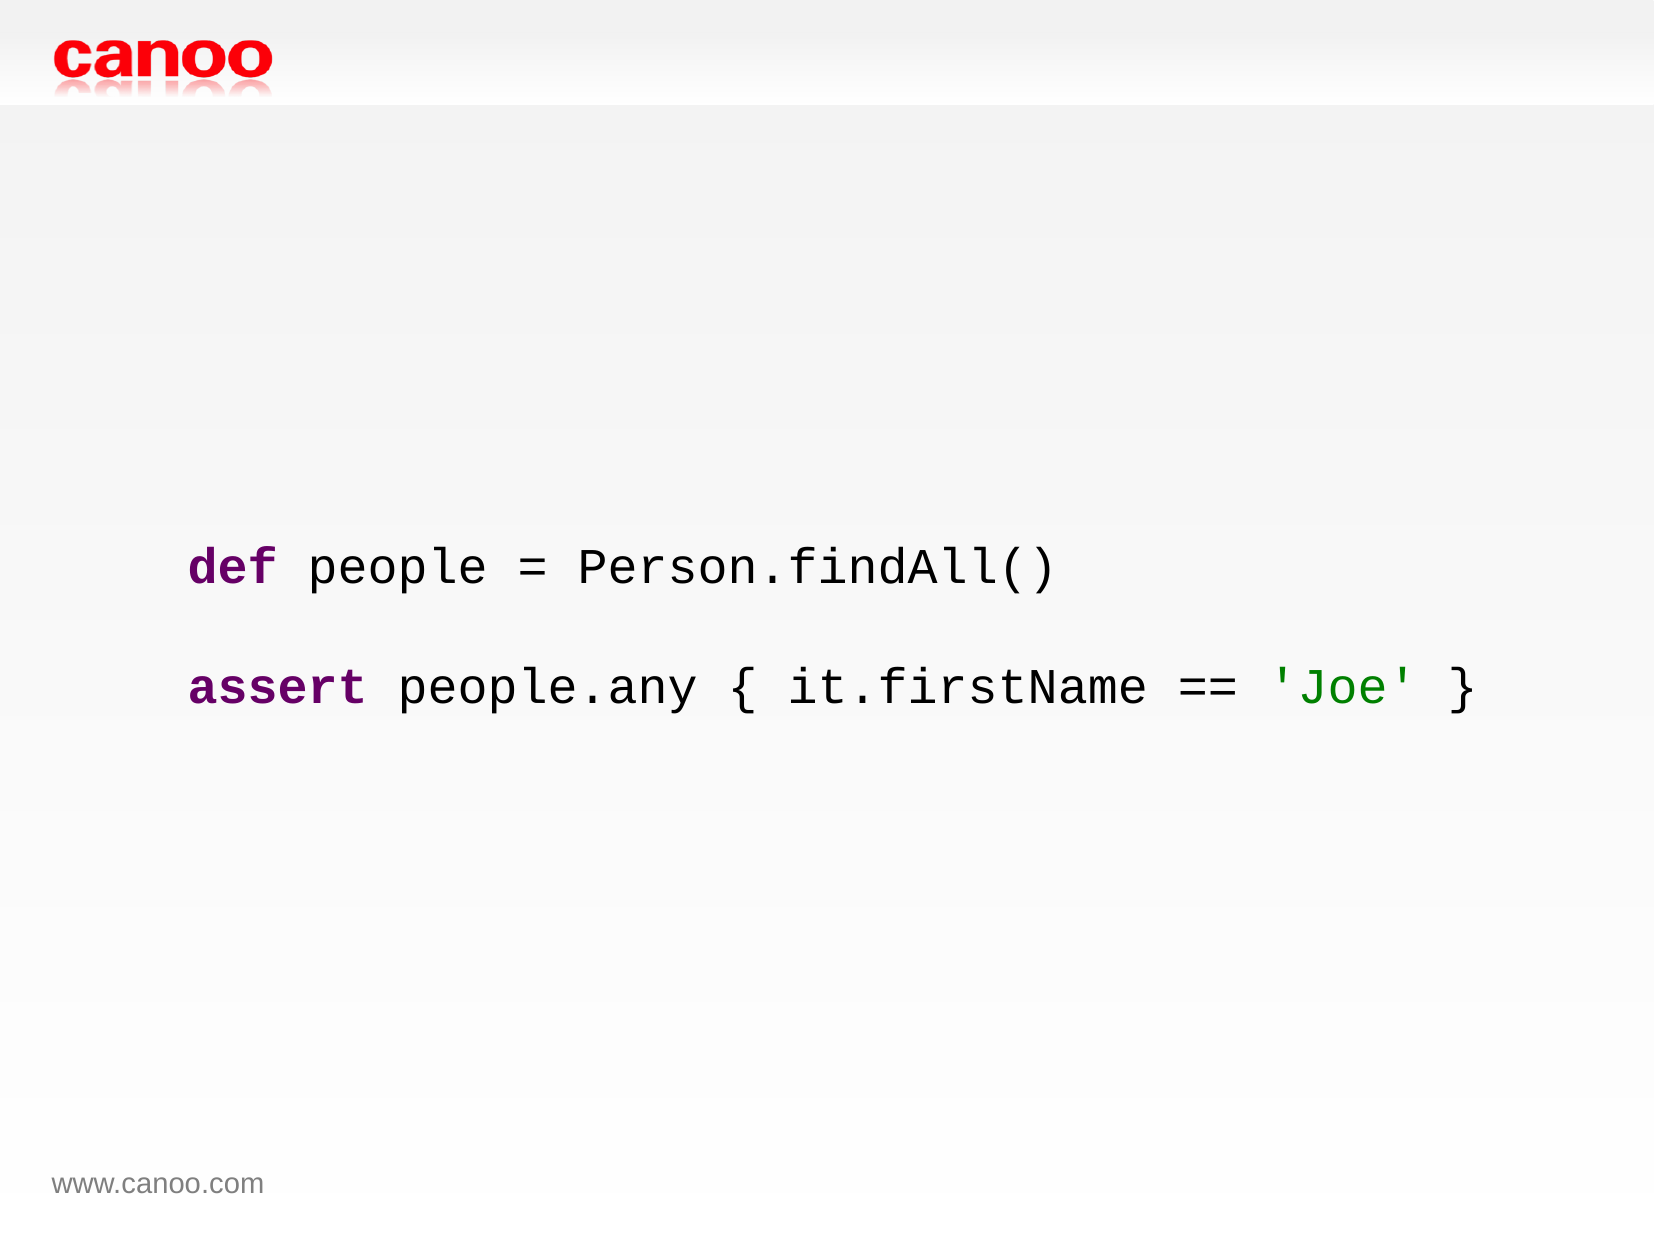

def people = Person.findAll()
assert people.any { it.firstName == 'Joe' }